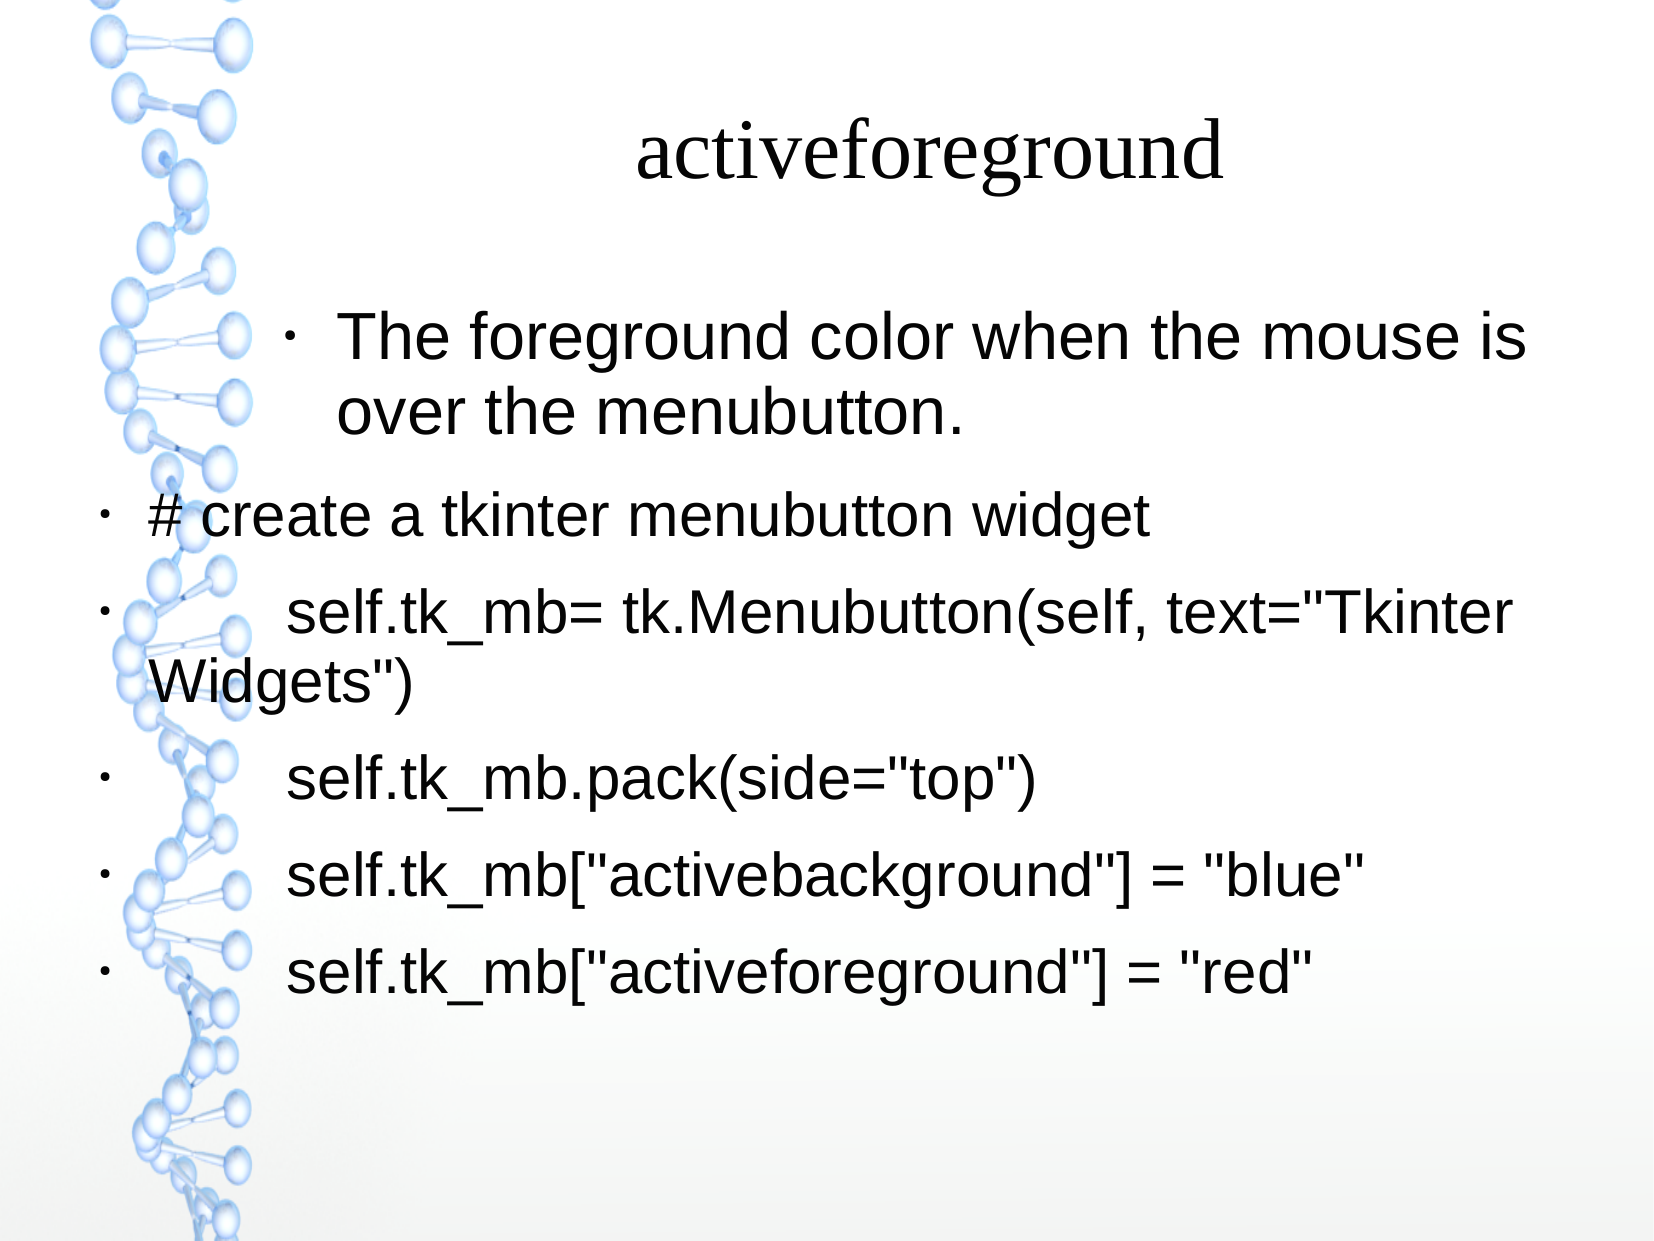

# activeforeground
The foreground color when the mouse is over the menubutton.
# create a tkinter menubutton widget
 self.tk_mb= tk.Menubutton(self, text="Tkinter Widgets")
 self.tk_mb.pack(side="top")
 self.tk_mb["activebackground"] = "blue"
 self.tk_mb["activeforeground"] = "red"